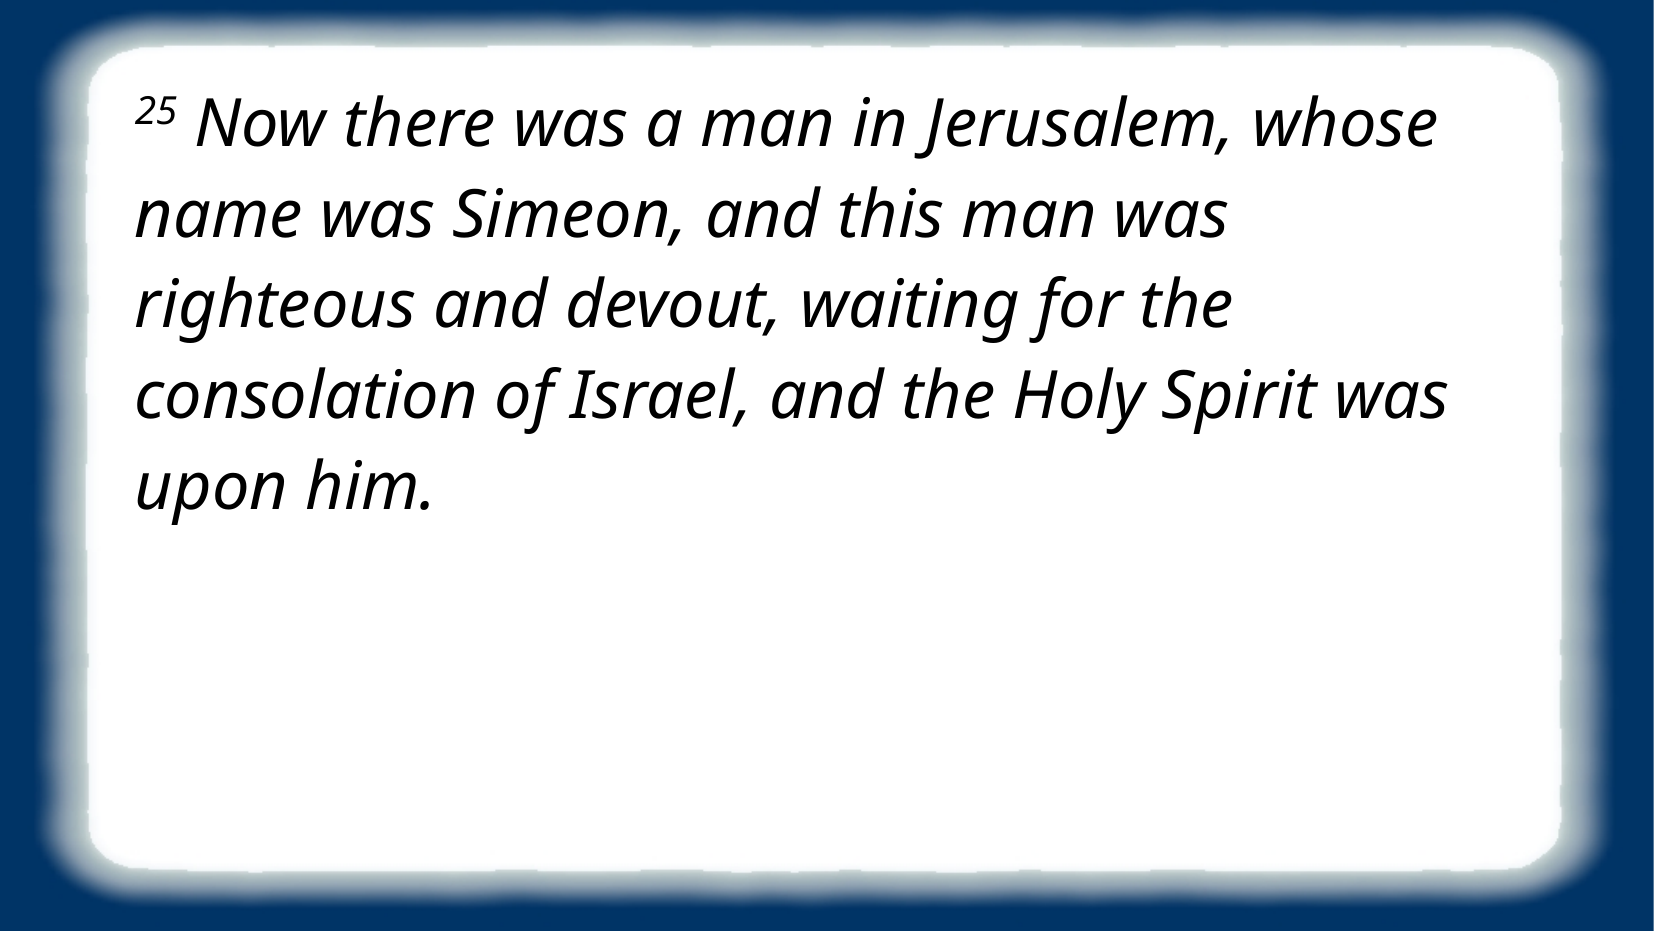

25 Now there was a man in Jerusalem, whose name was Simeon, and this man was righteous and devout, waiting for the consolation of Israel, and the Holy Spirit was upon him.